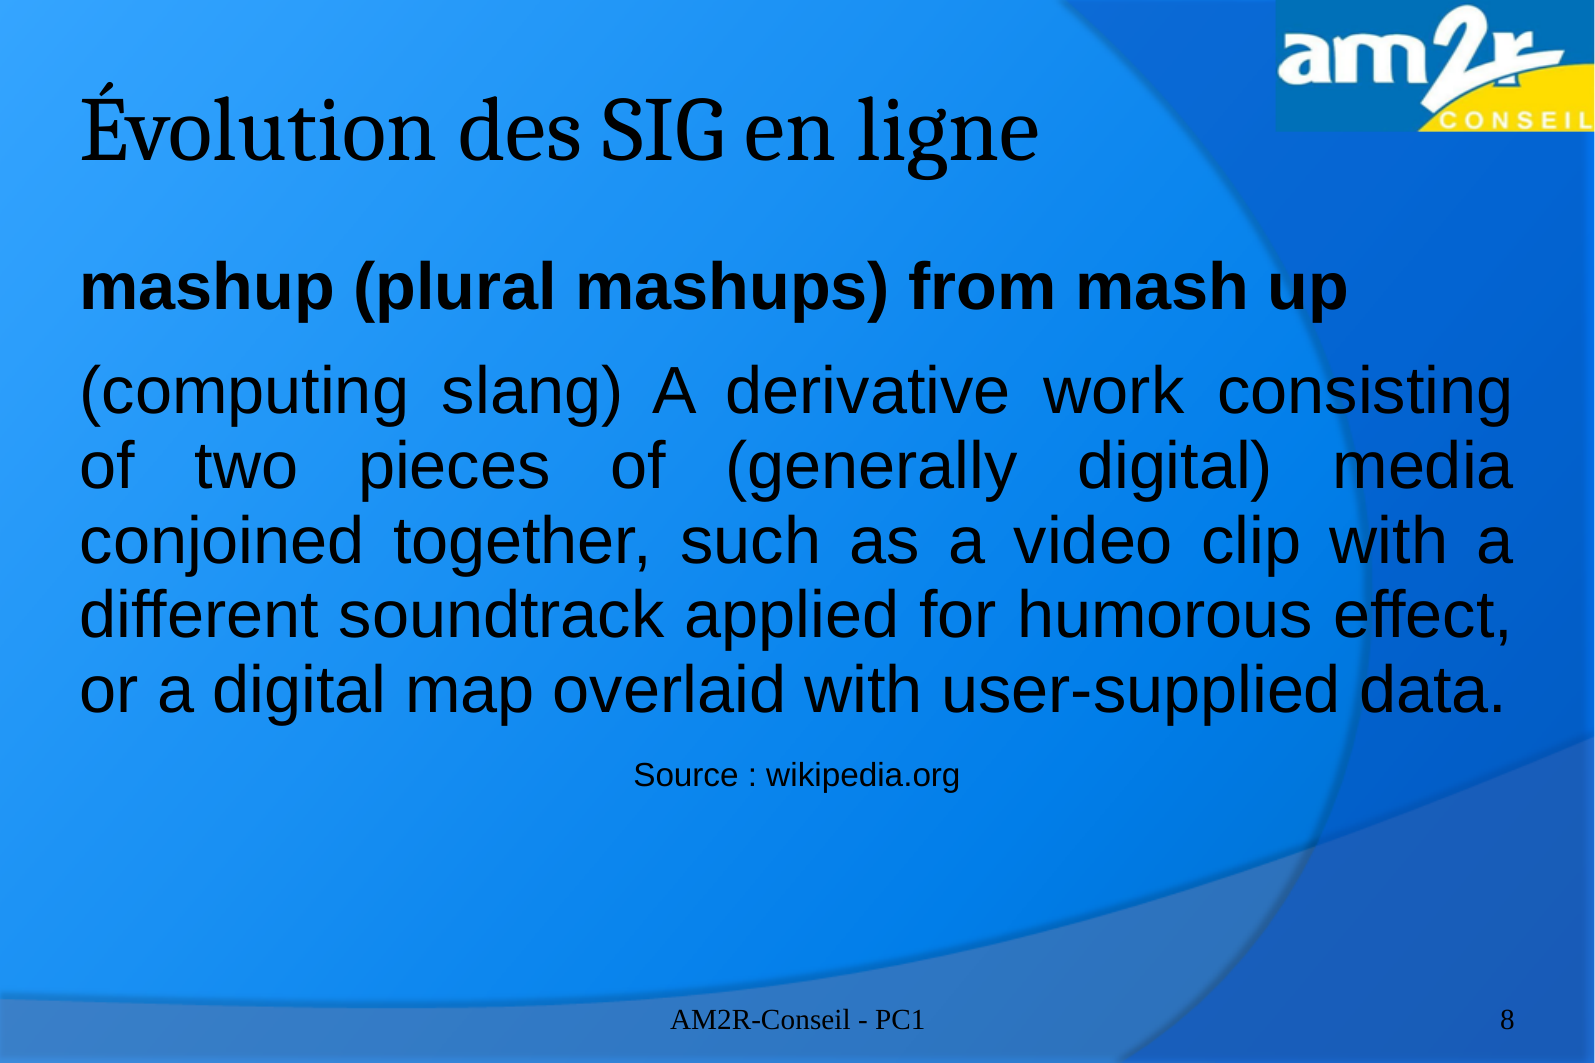

# Évolution des SIG en ligne
mashup (plural mashups) from mash up
(computing slang) A derivative work consisting of two pieces of (generally digital) media conjoined together, such as a video clip with a different soundtrack applied for humorous effect, or a digital map overlaid with user-supplied data.
Source : wikipedia.org
AM2R-Conseil - PC1
8